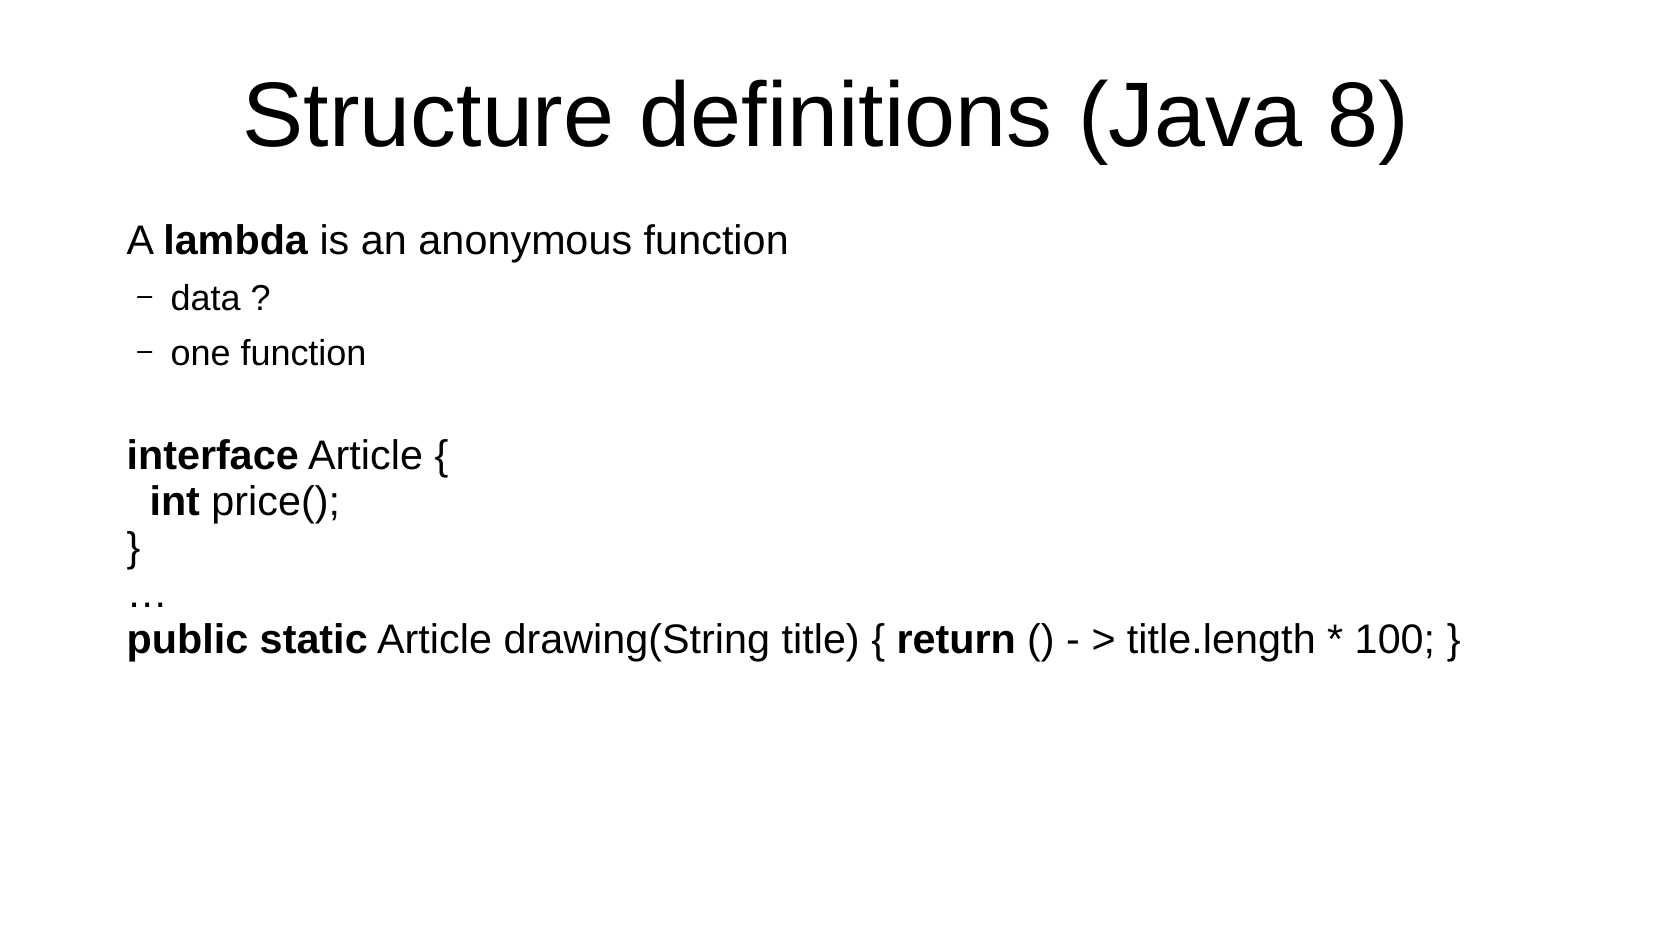

# Structure definitions (Java 8)
A lambda is an anonymous function
data ?
one function
interface Article {
 int price();
}
…
public static Article drawing(String title) { return () - > title.length * 100; }